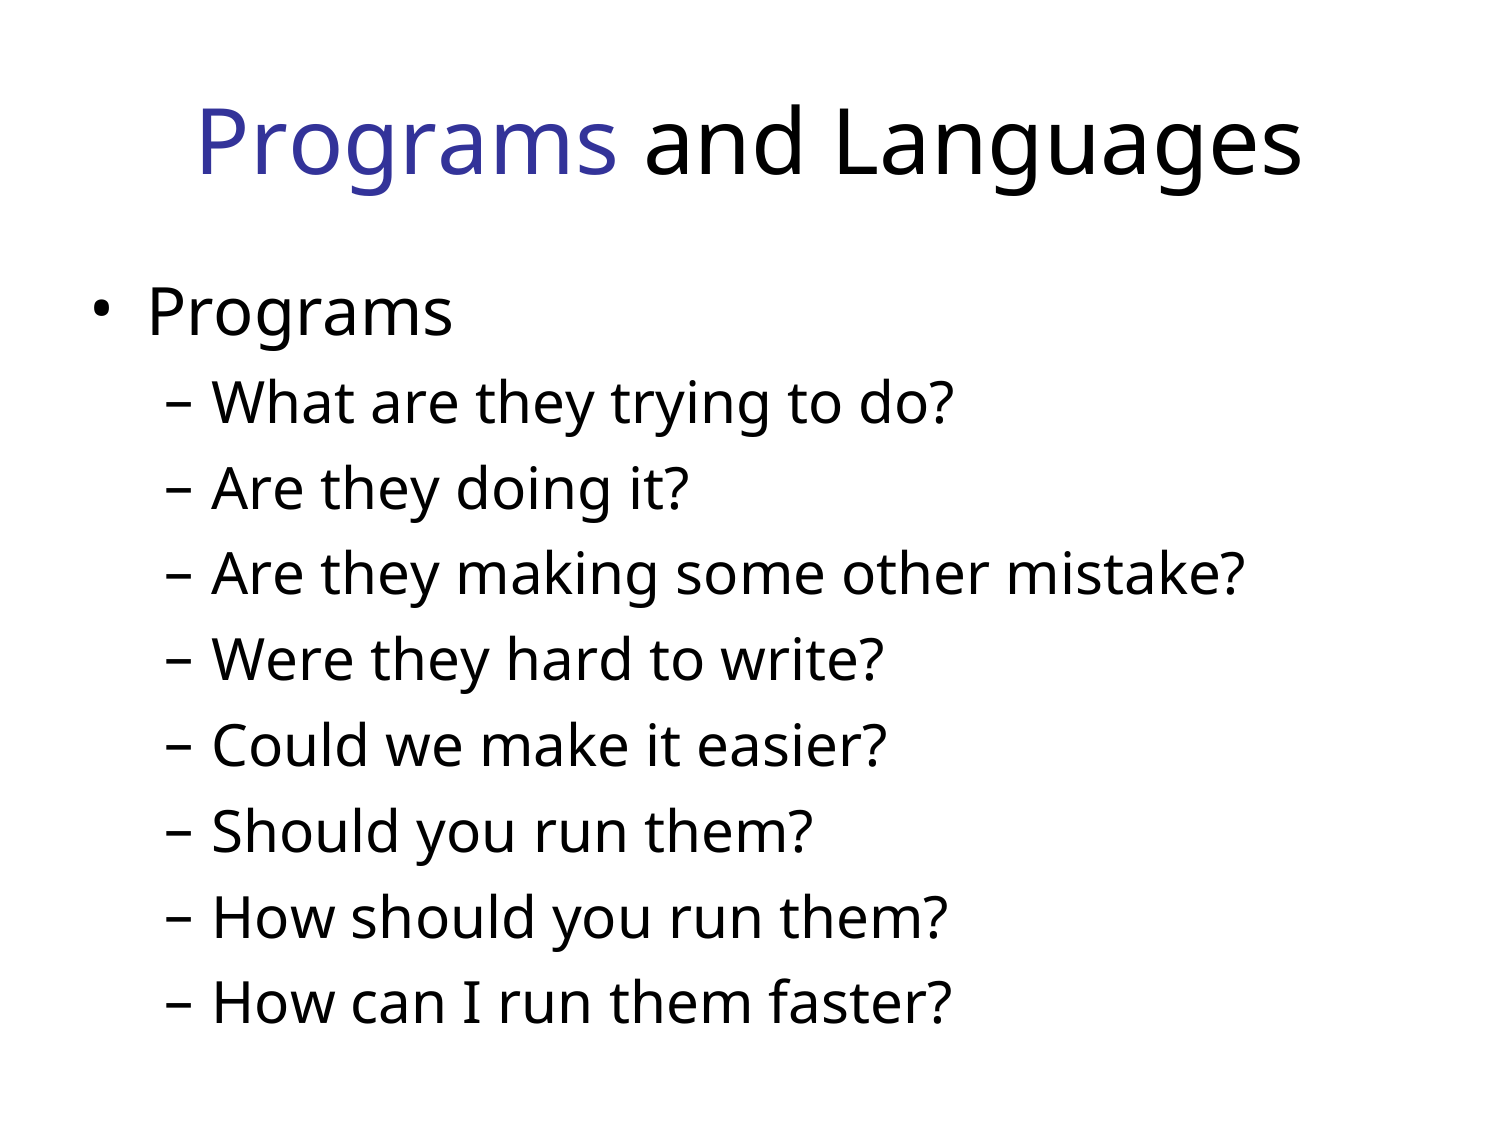

# Programs and Languages
Programs
What are they trying to do?
Are they doing it?
Are they making some other mistake?
Were they hard to write?
Could we make it easier?
Should you run them?
How should you run them?
How can I run them faster?